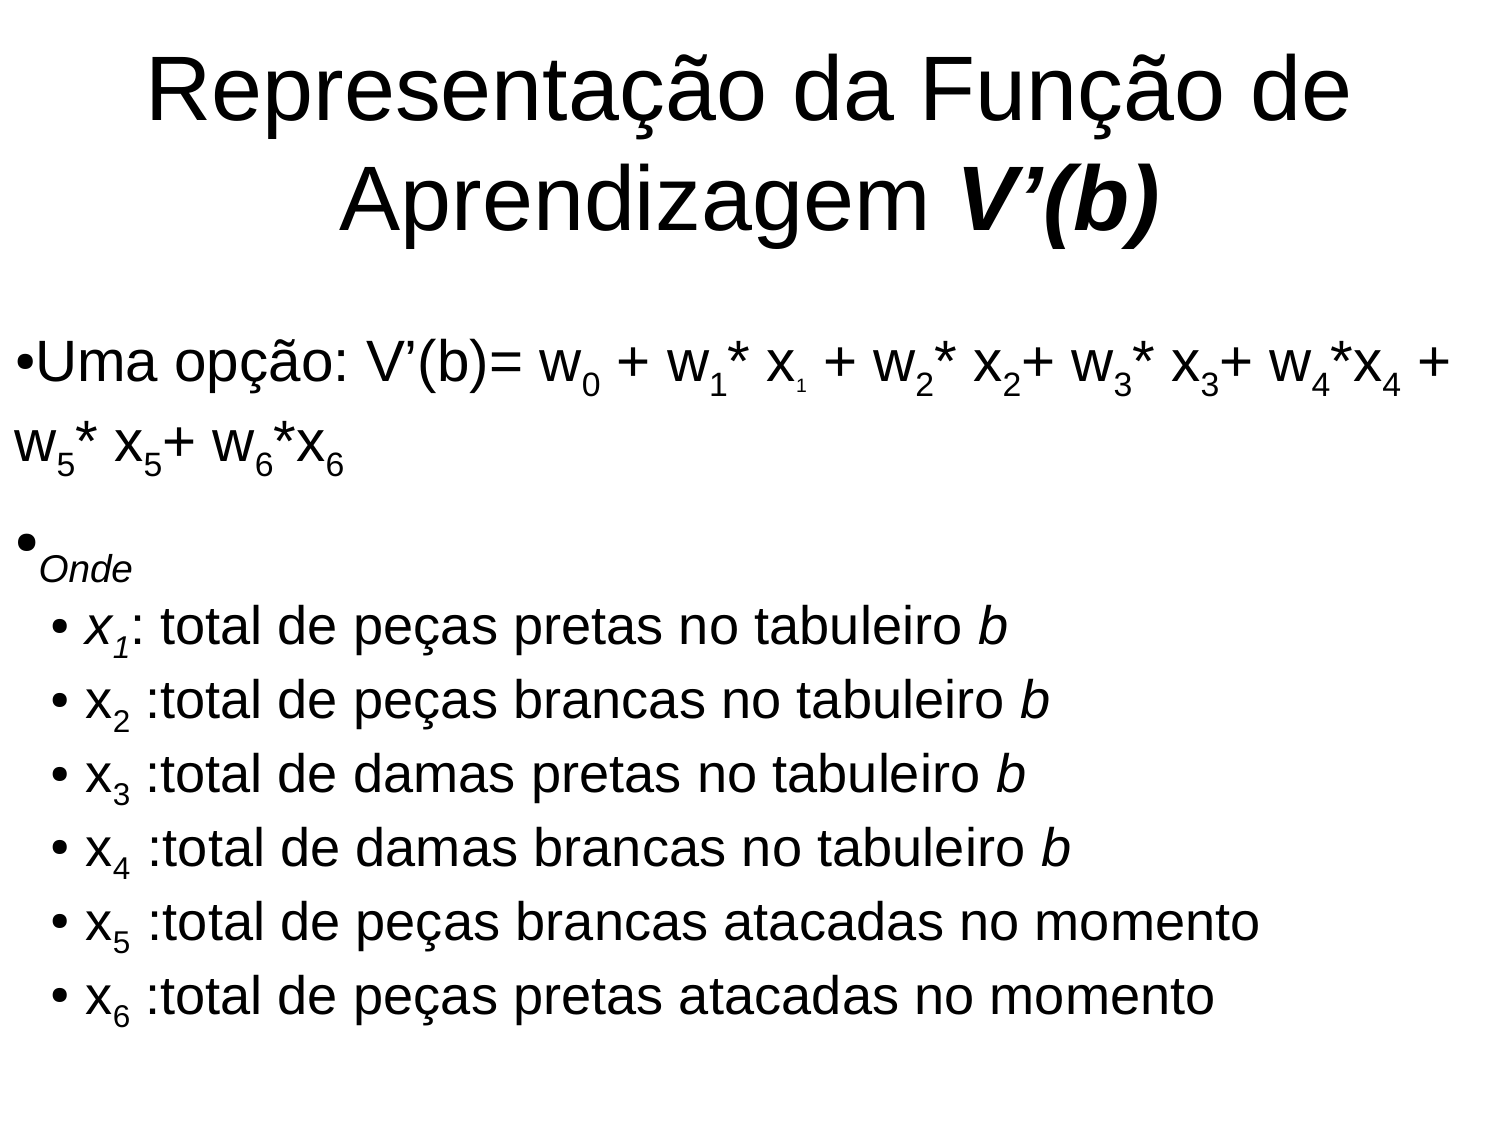

# Representação da Função de Aprendizagem V’(b)
Uma opção: V’(b)= w0 + w1* x1 + w2* x2+ w3* x3+ w4*x4 + w5* x5+ w6*x6
Onde
x1: total de peças pretas no tabuleiro b
x2 :total de peças brancas no tabuleiro b
x3 :total de damas pretas no tabuleiro b
x4 :total de damas brancas no tabuleiro b
x5 :total de peças brancas atacadas no momento
x6 :total de peças pretas atacadas no momento